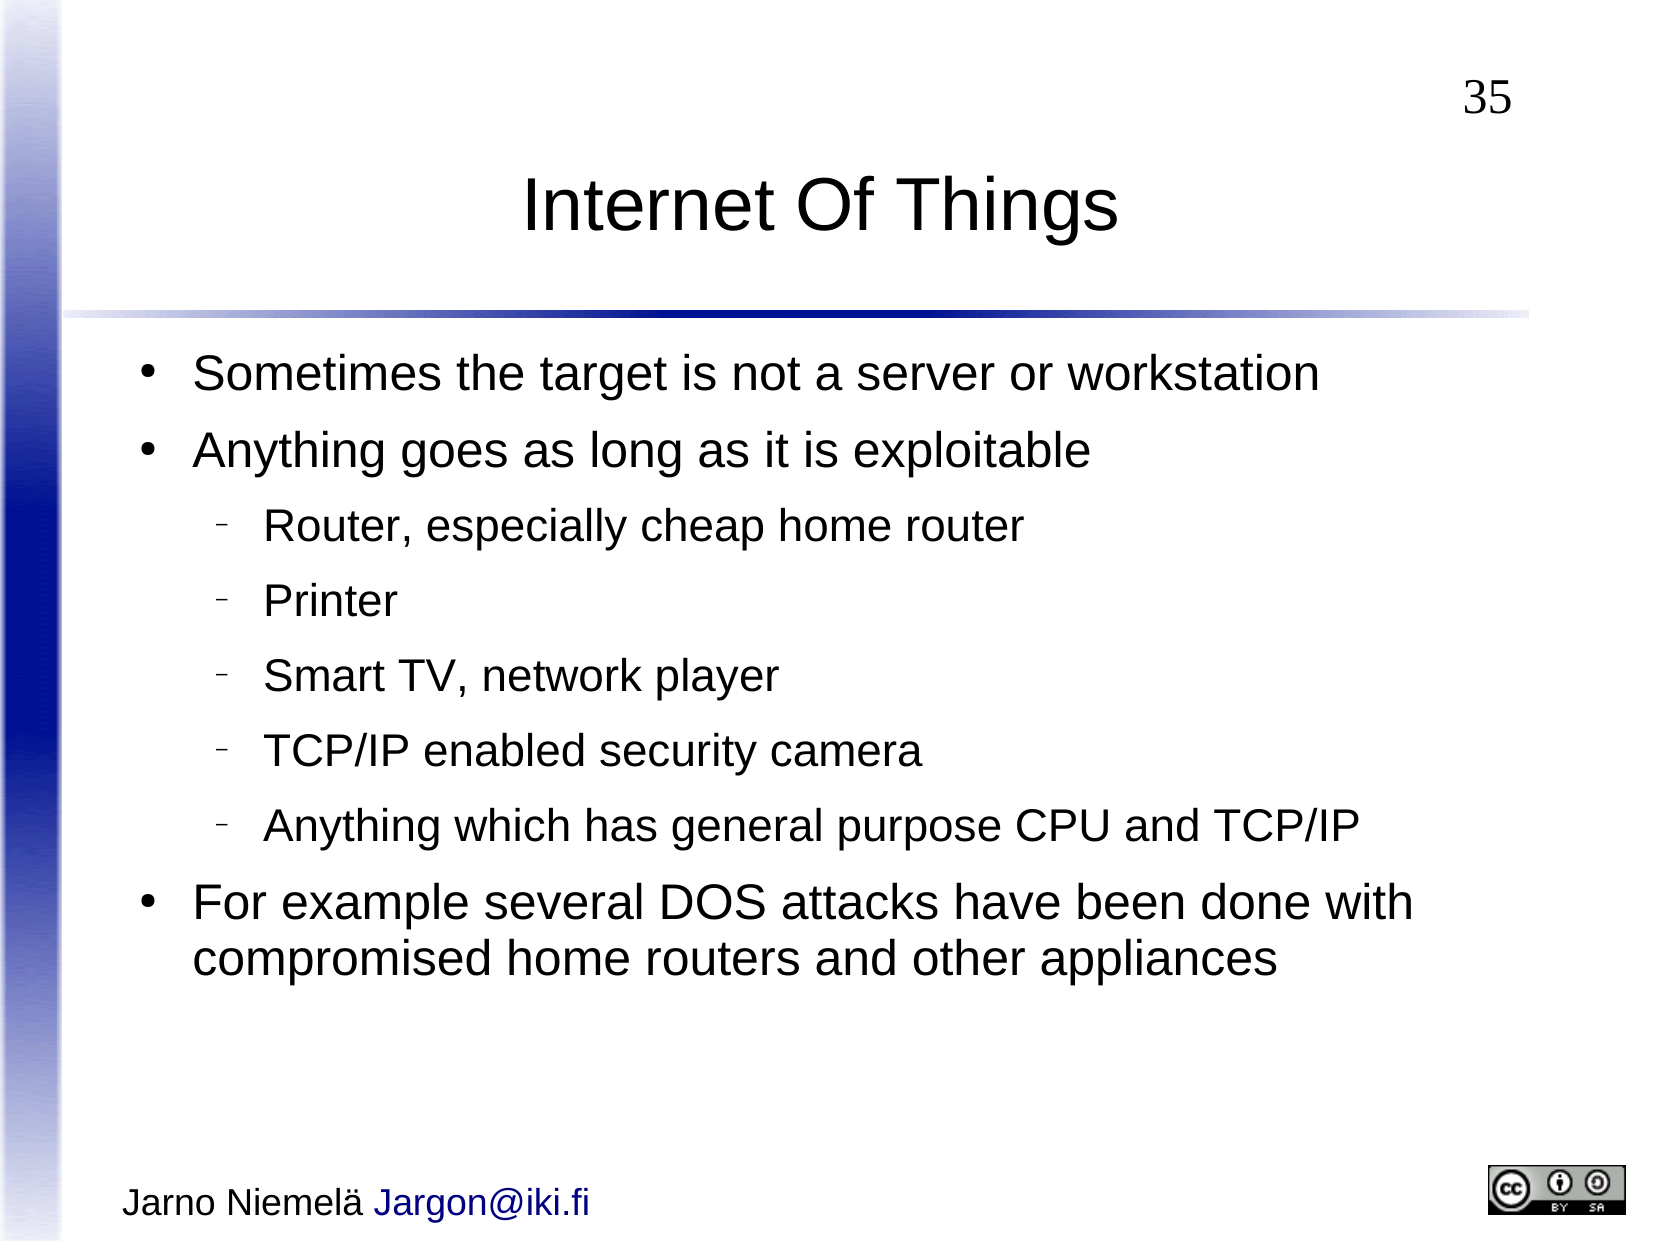

# Internet Of Things
Sometimes the target is not a server or workstation
Anything goes as long as it is exploitable
Router, especially cheap home router
Printer
Smart TV, network player
TCP/IP enabled security camera
Anything which has general purpose CPU and TCP/IP
For example several DOS attacks have been done with compromised home routers and other appliances